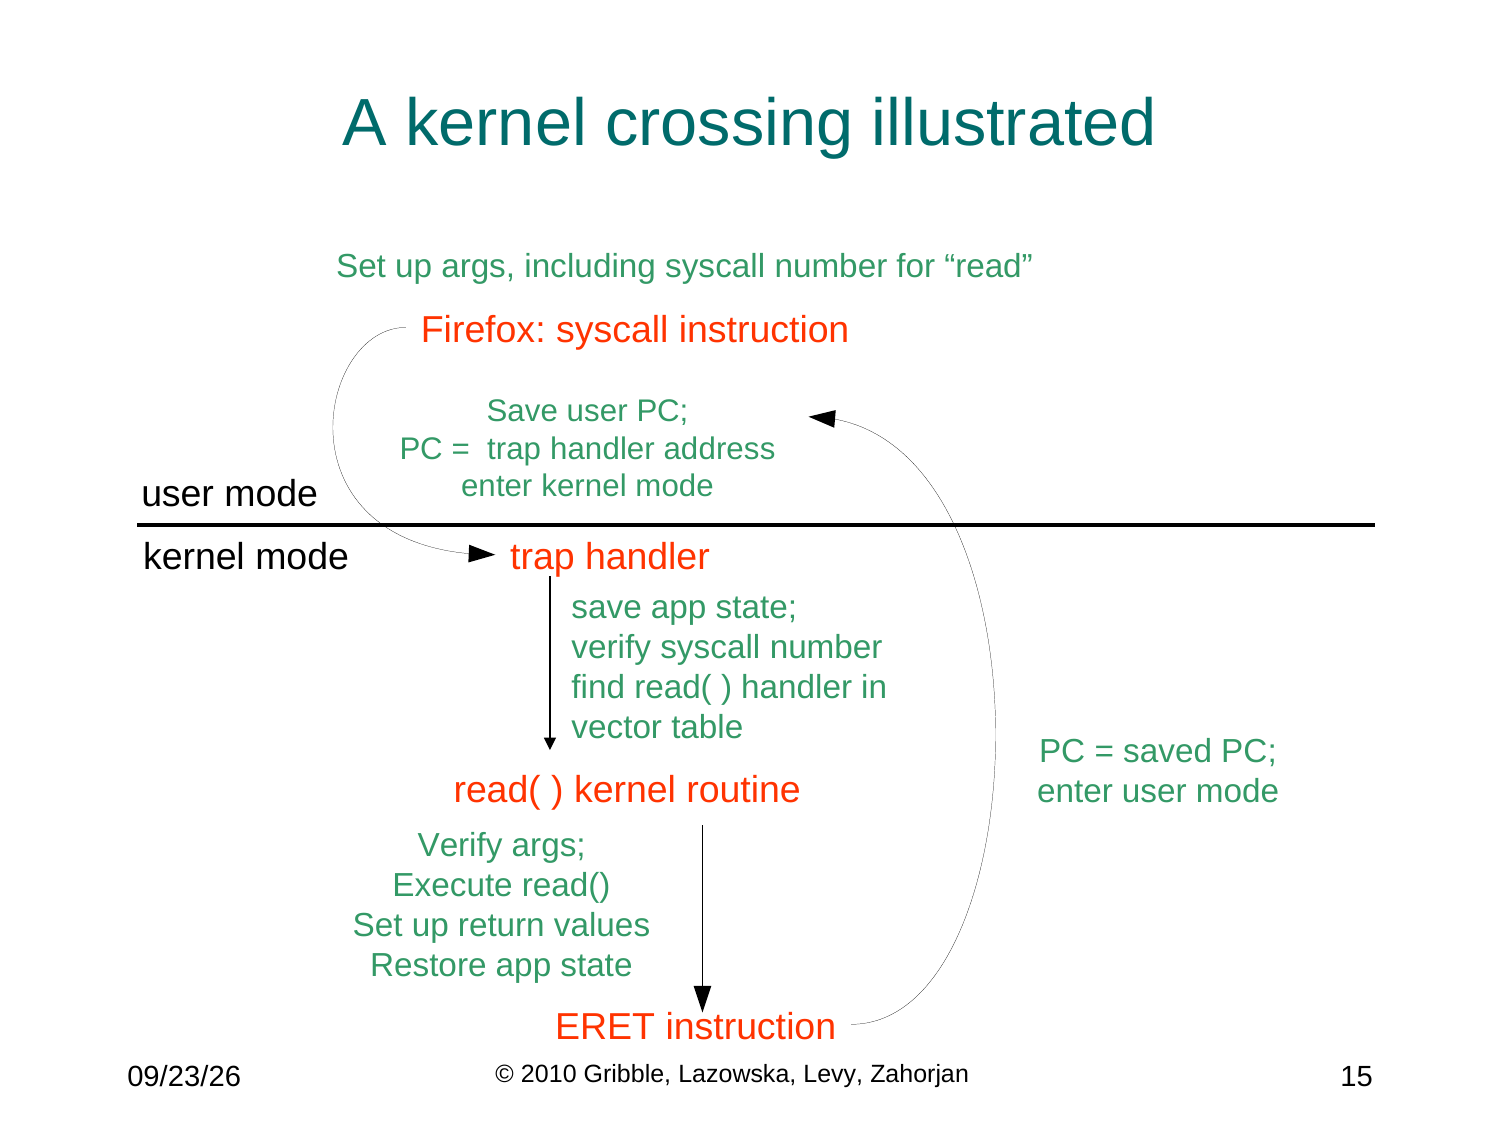

# A kernel crossing illustrated
Set up args, including syscall number for “read”
Firefox: syscall instruction
Save user PC;
PC = trap handler address
enter kernel mode
user mode
kernel mode
trap handler
save app state;
verify syscall number
find read( ) handler in vector table
PC = saved PC;
enter user mode
read( ) kernel routine
Verify args;
Execute read()
Set up return values
Restore app state
ERET instruction
15